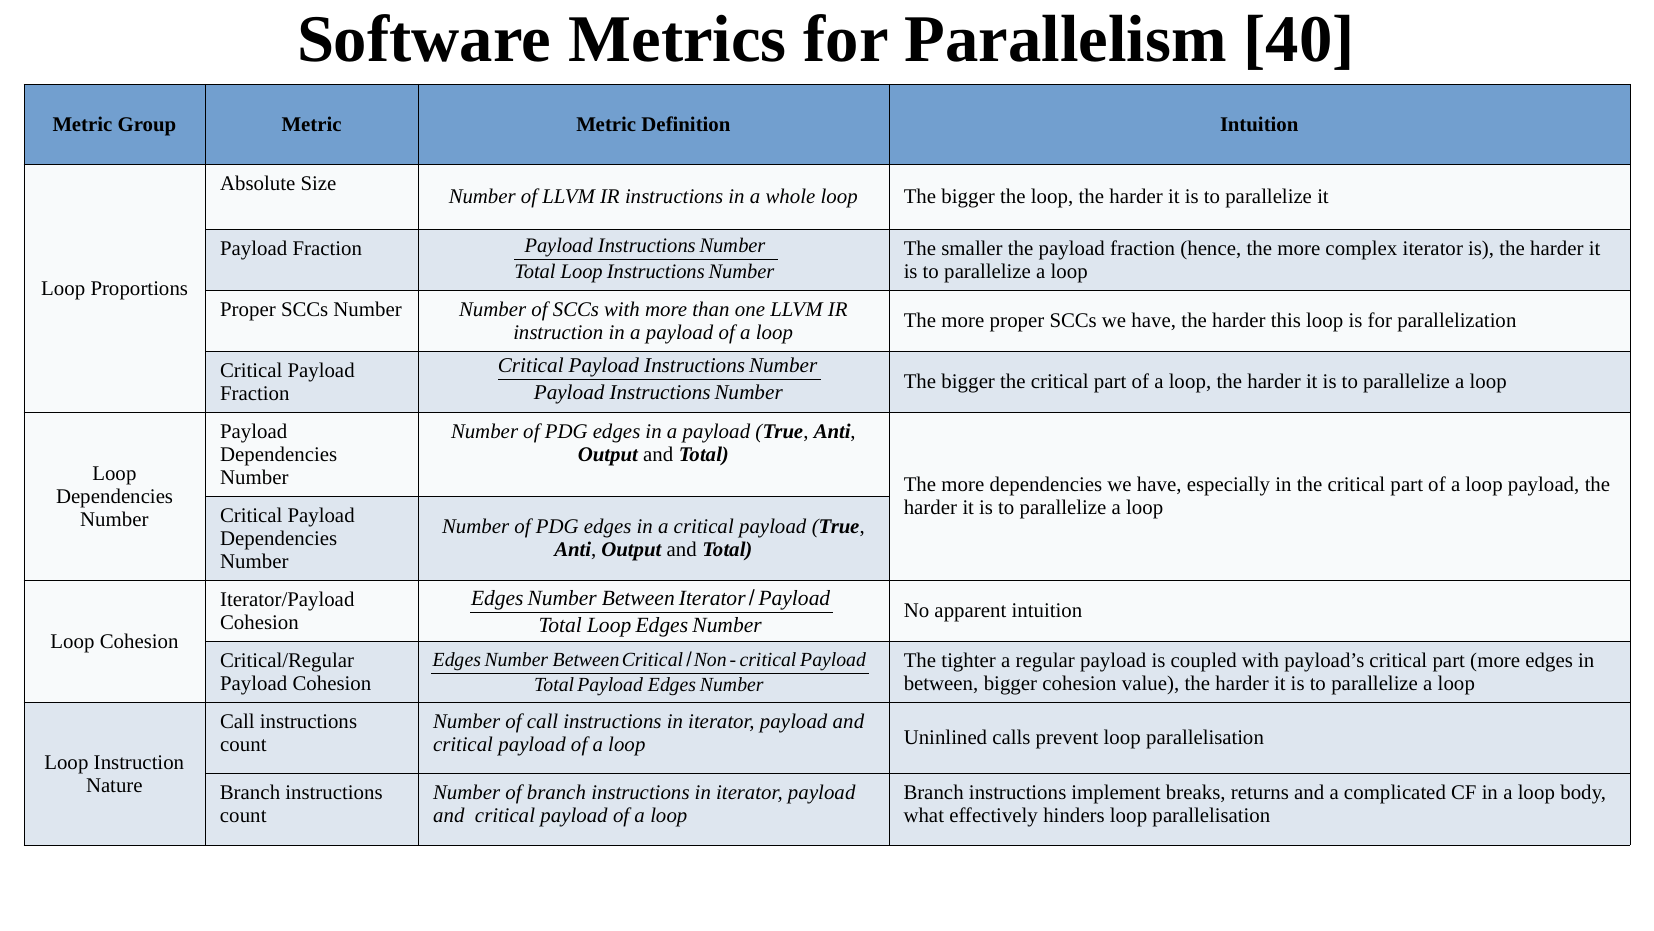

# Software Metrics for Parallelism [40]
| Metric Group | Metric | Metric Definition | Intuition |
| --- | --- | --- | --- |
| Loop Proportions | Absolute Size | Number of LLVM IR instructions in a whole loop | The bigger the loop, the harder it is to parallelize it |
| | Payload Fraction | | The smaller the payload fraction (hence, the more complex iterator is), the harder it is to parallelize a loop |
| | Proper SCCs Number | Number of SCCs with more than one LLVM IR instruction in a payload of a loop | The more proper SCCs we have, the harder this loop is for parallelization |
| | Critical Payload Fraction | | The bigger the critical part of a loop, the harder it is to parallelize a loop |
| Loop Dependencies Number | Payload Dependencies Number | Number of PDG edges in a payload (True, Anti, Output and Total) | The more dependencies we have, especially in the critical part of a loop payload, the harder it is to parallelize a loop |
| | Critical Payload Dependencies Number | Number of PDG edges in a critical payload (True, Anti, Output and Total) | |
| Loop Cohesion | Iterator/Payload Cohesion | | No apparent intuition |
| | Critical/Regular Payload Cohesion | | The tighter a regular payload is coupled with payload’s critical part (more edges in between, bigger cohesion value), the harder it is to parallelize a loop |
| Loop Instruction Nature | Call instructions count | Number of call instructions in iterator, payload and critical payload of a loop | Uninlined calls prevent loop parallelisation |
| | Branch instructions count | Number of branch instructions in iterator, payload and critical payload of a loop | Branch instructions implement breaks, returns and a complicated CF in a loop body, what effectively hinders loop parallelisation |